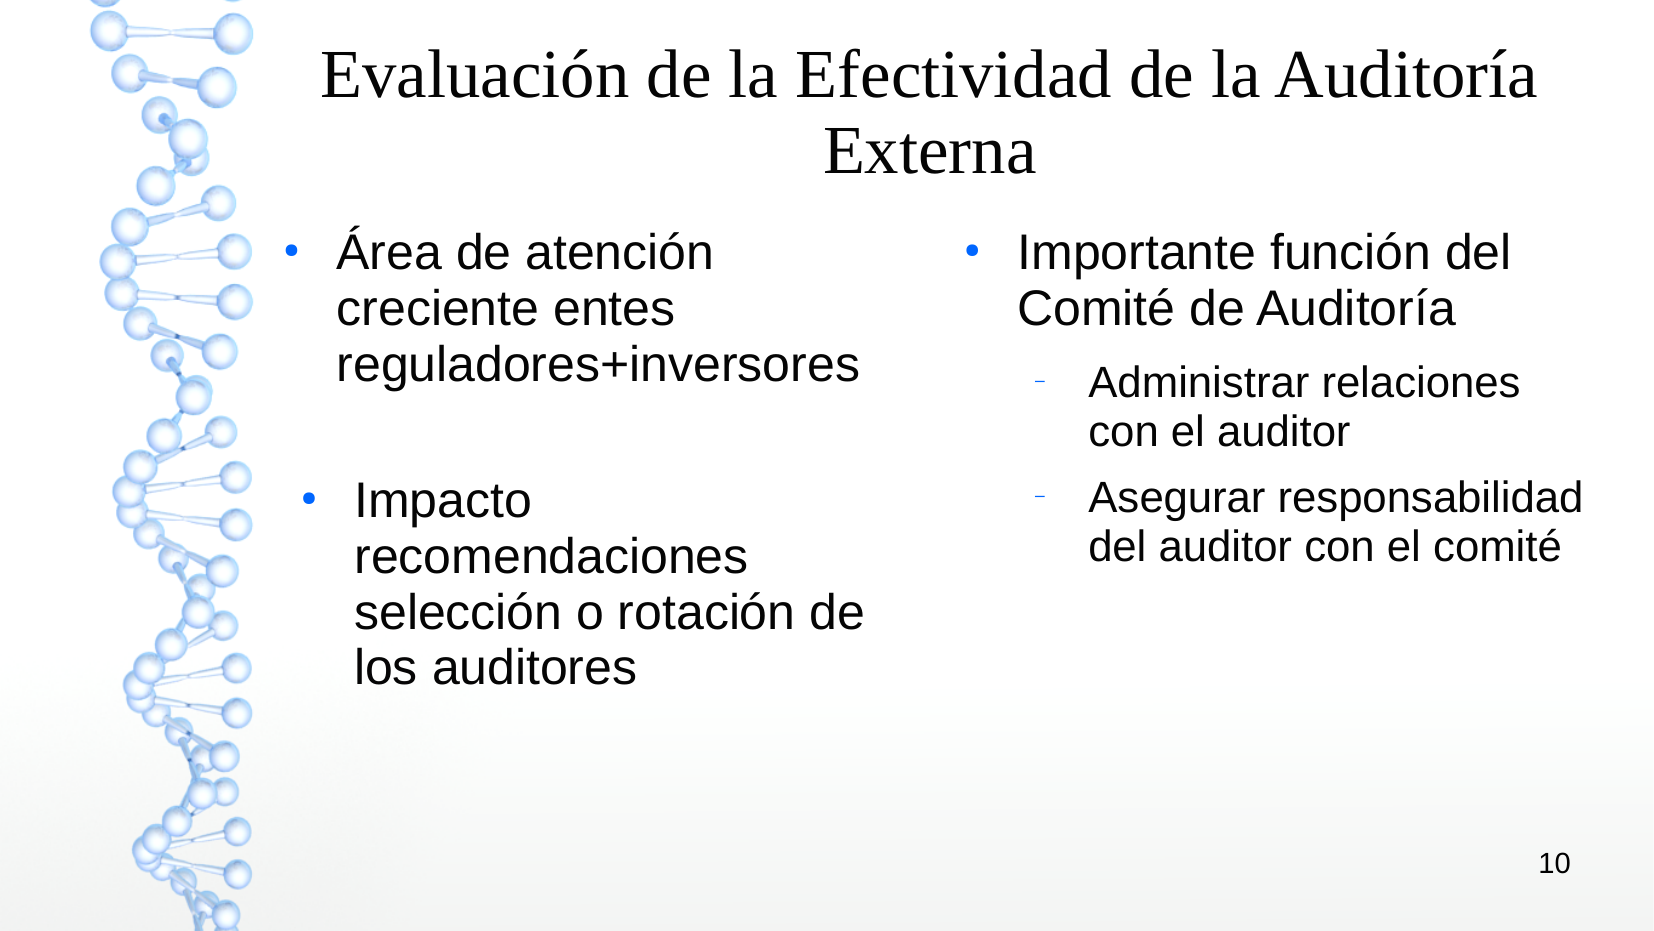

# Evaluación de la Efectividad de la Auditoría Externa
Área de atención creciente entes reguladores+inversores
Importante función del Comité de Auditoría
Administrar relaciones con el auditor
Asegurar responsabilidad del auditor con el comité
Impacto recomendaciones selección o rotación de los auditores
10